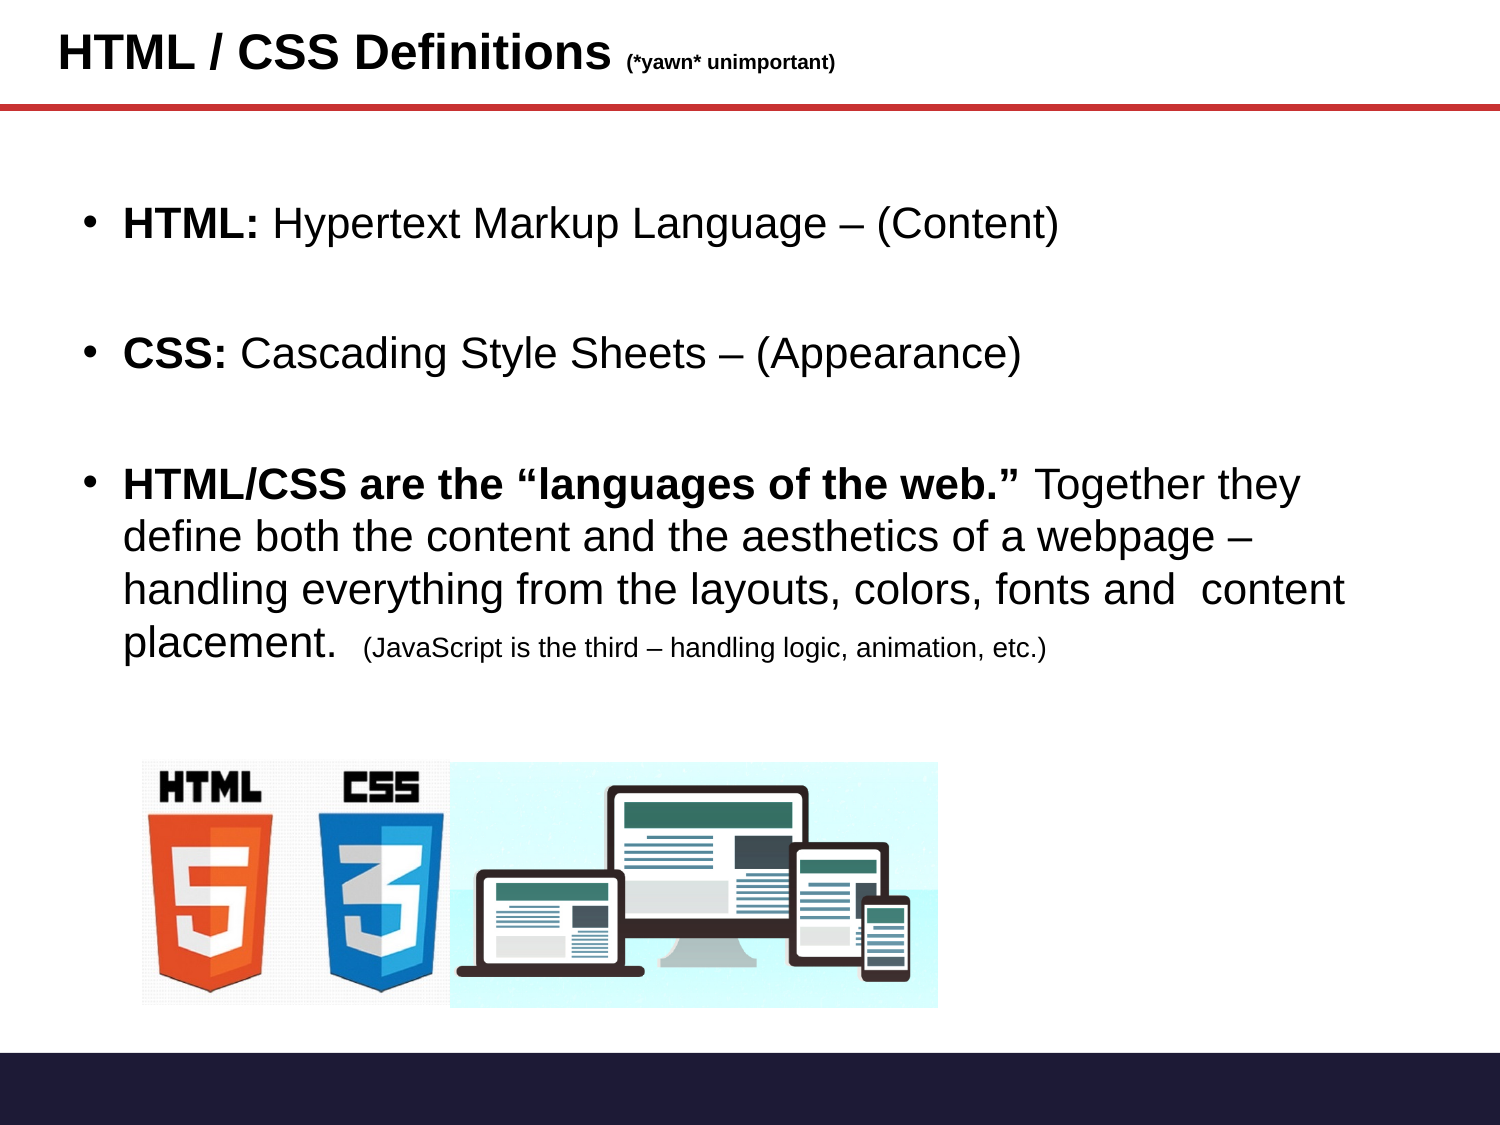

# HTML / CSS Definitions (*yawn* unimportant)
HTML: Hypertext Markup Language – (Content)
CSS: Cascading Style Sheets – (Appearance)
HTML/CSS are the “languages of the web.” Together they define both the content and the aesthetics of a webpage – handling everything from the layouts, colors, fonts and content placement. (JavaScript is the third – handling logic, animation, etc.)